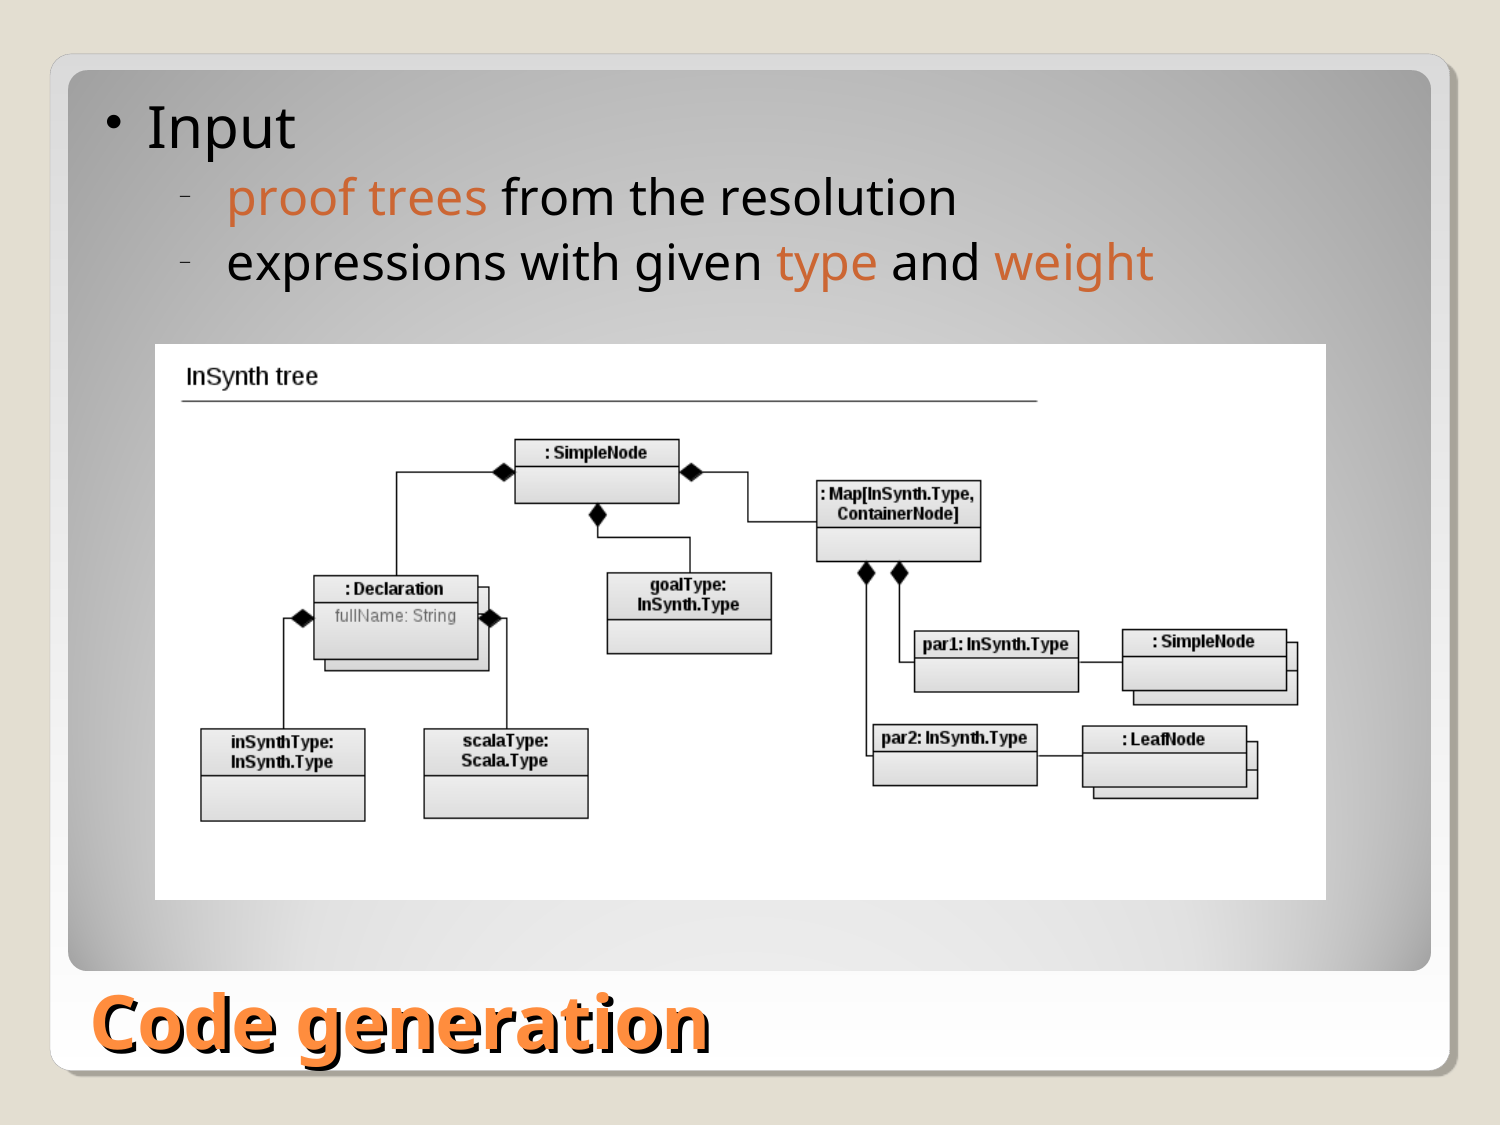

Input
proof trees from the resolution
expressions with given type and weight
Code generation